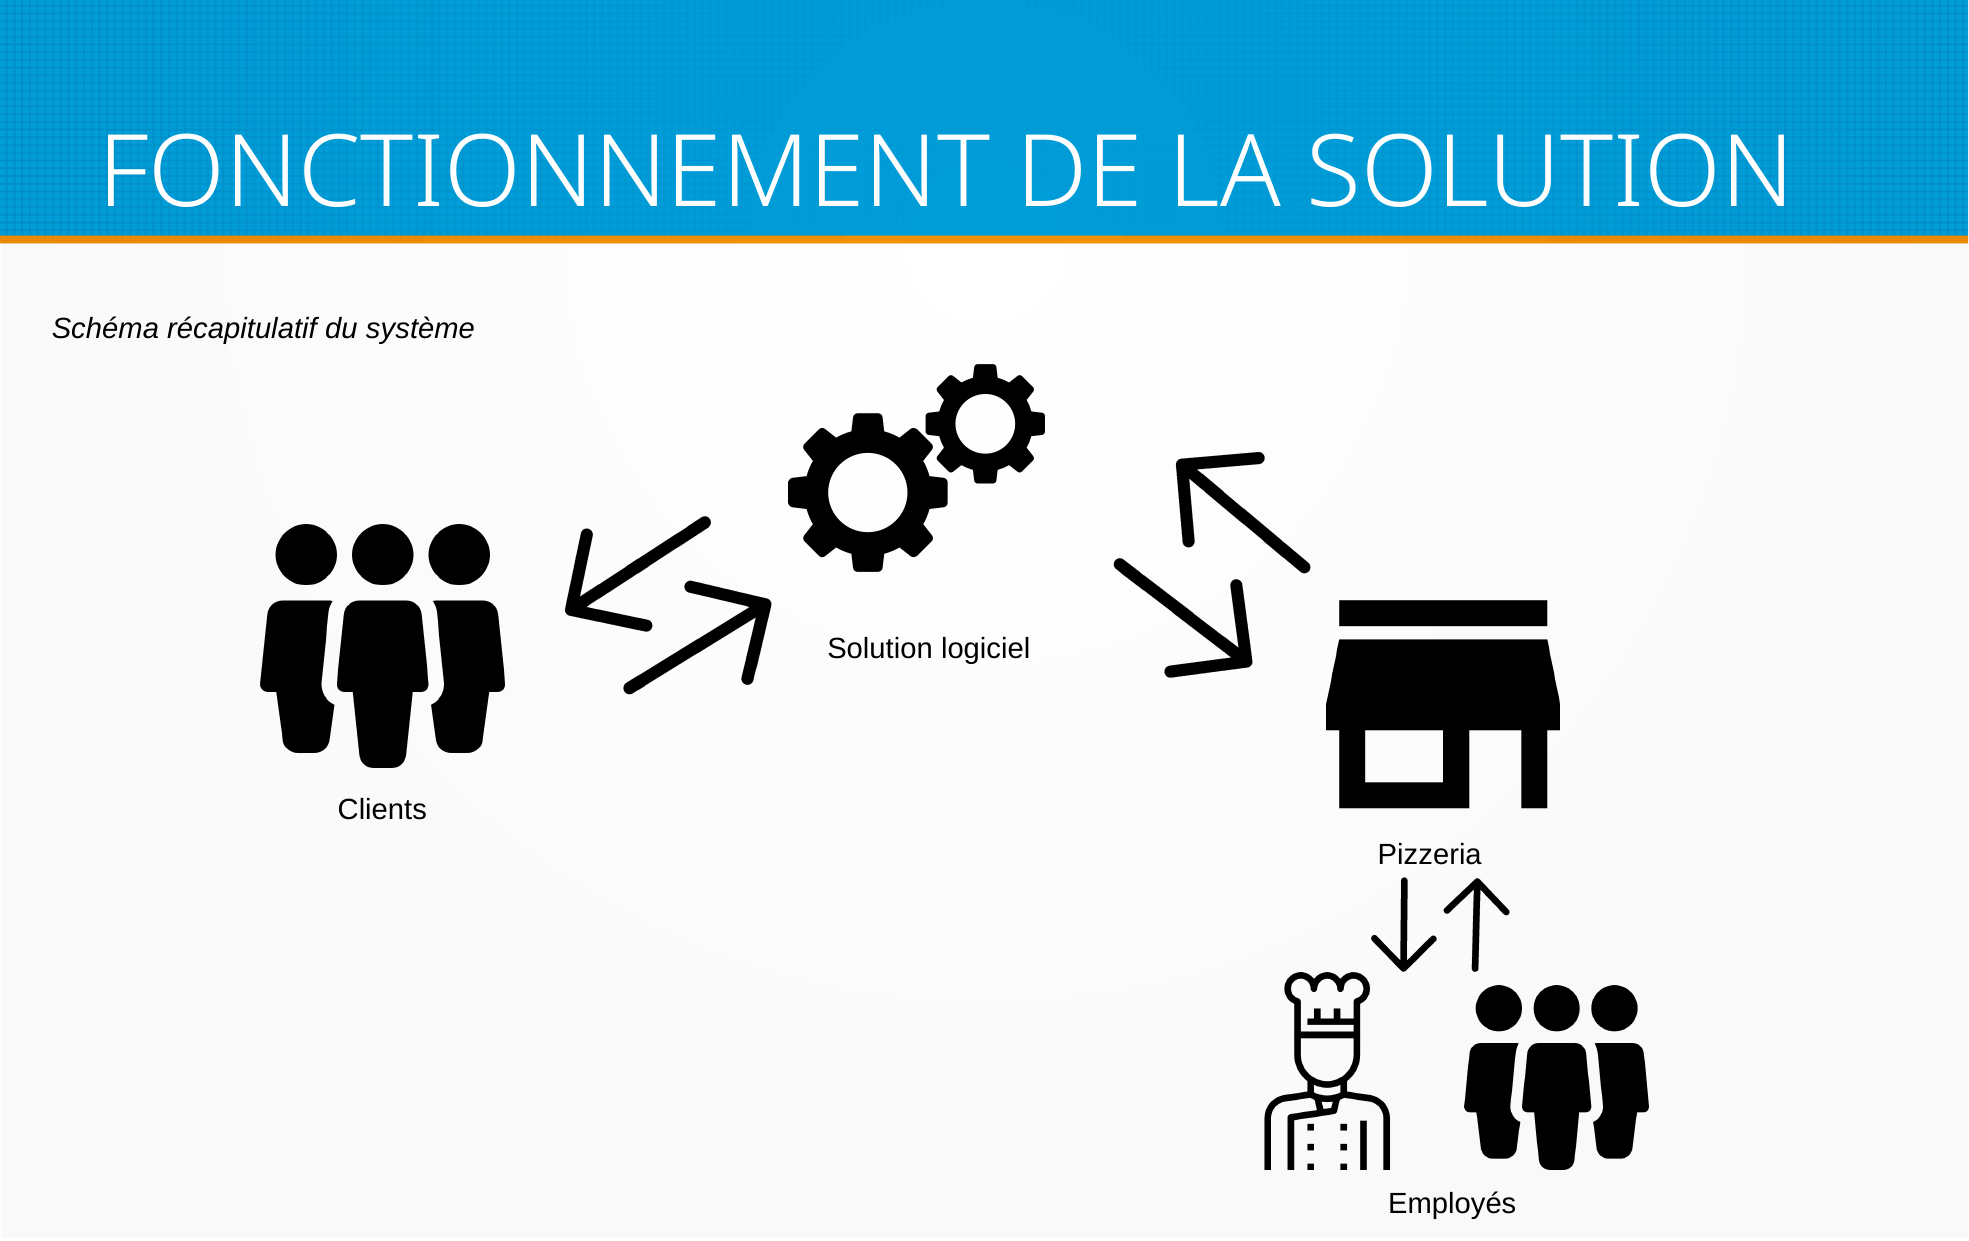

FONCTIONNEMENT DE LA SOLUTION
Schéma récapitulatif du système
#
Solution logiciel
Clients
Pizzeria
Employés